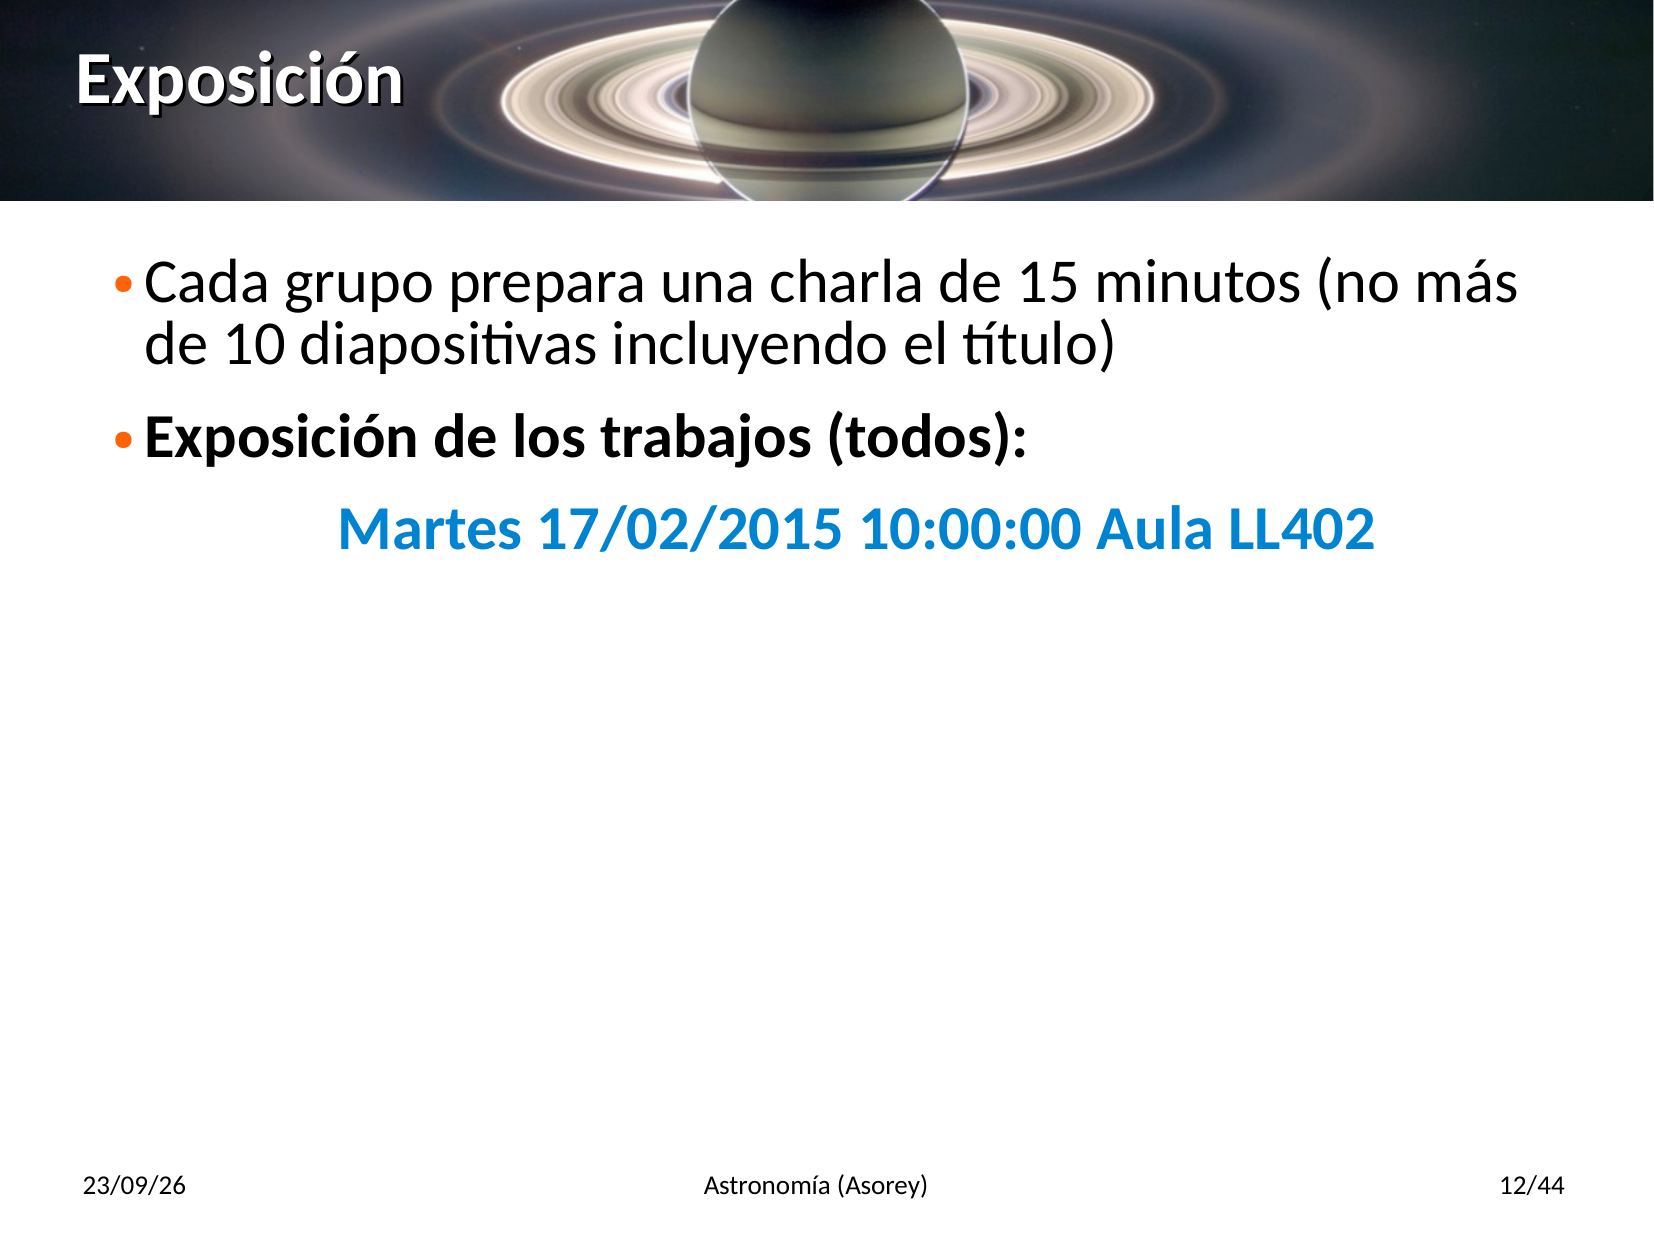

# Exposición
Cada grupo prepara una charla de 15 minutos (no más de 10 diapositivas incluyendo el título)
Exposición de los trabajos (todos):
Martes 17/02/2015 10:00:00 Aula LL402
Astronomía (Asorey)
12